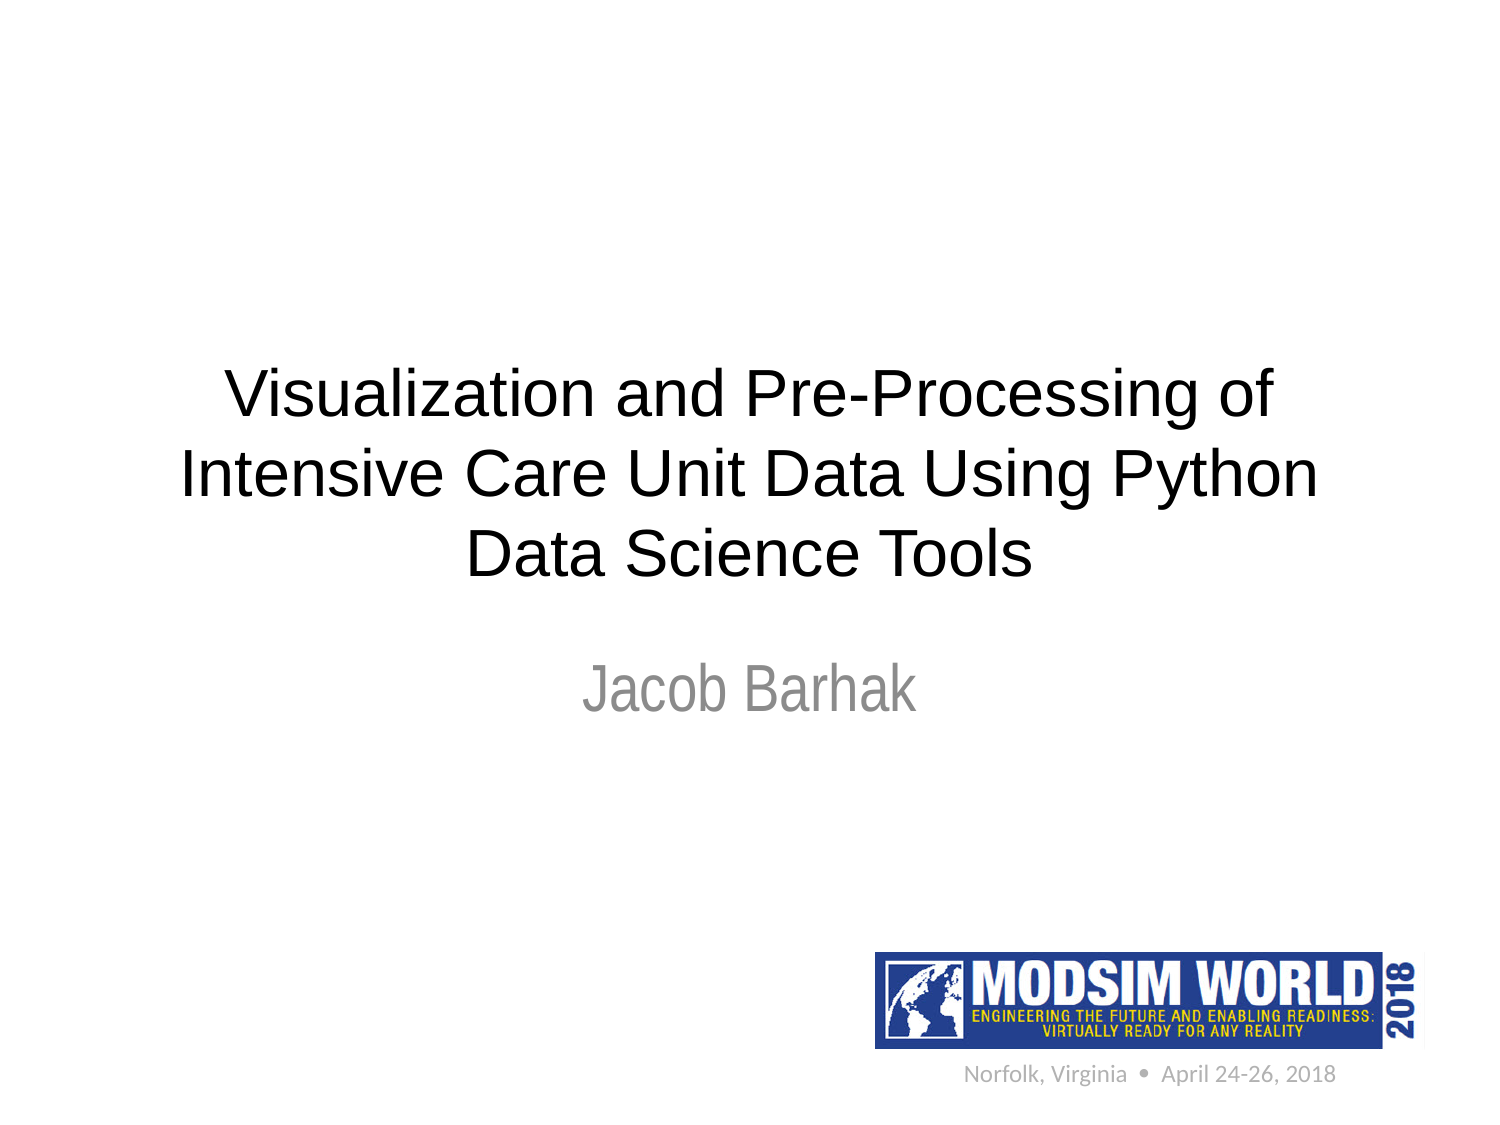

Visualization and Pre-Processing of Intensive Care Unit Data Using Python Data Science Tools
Jacob Barhak
Norfolk, Virginia  April 24-26, 2018